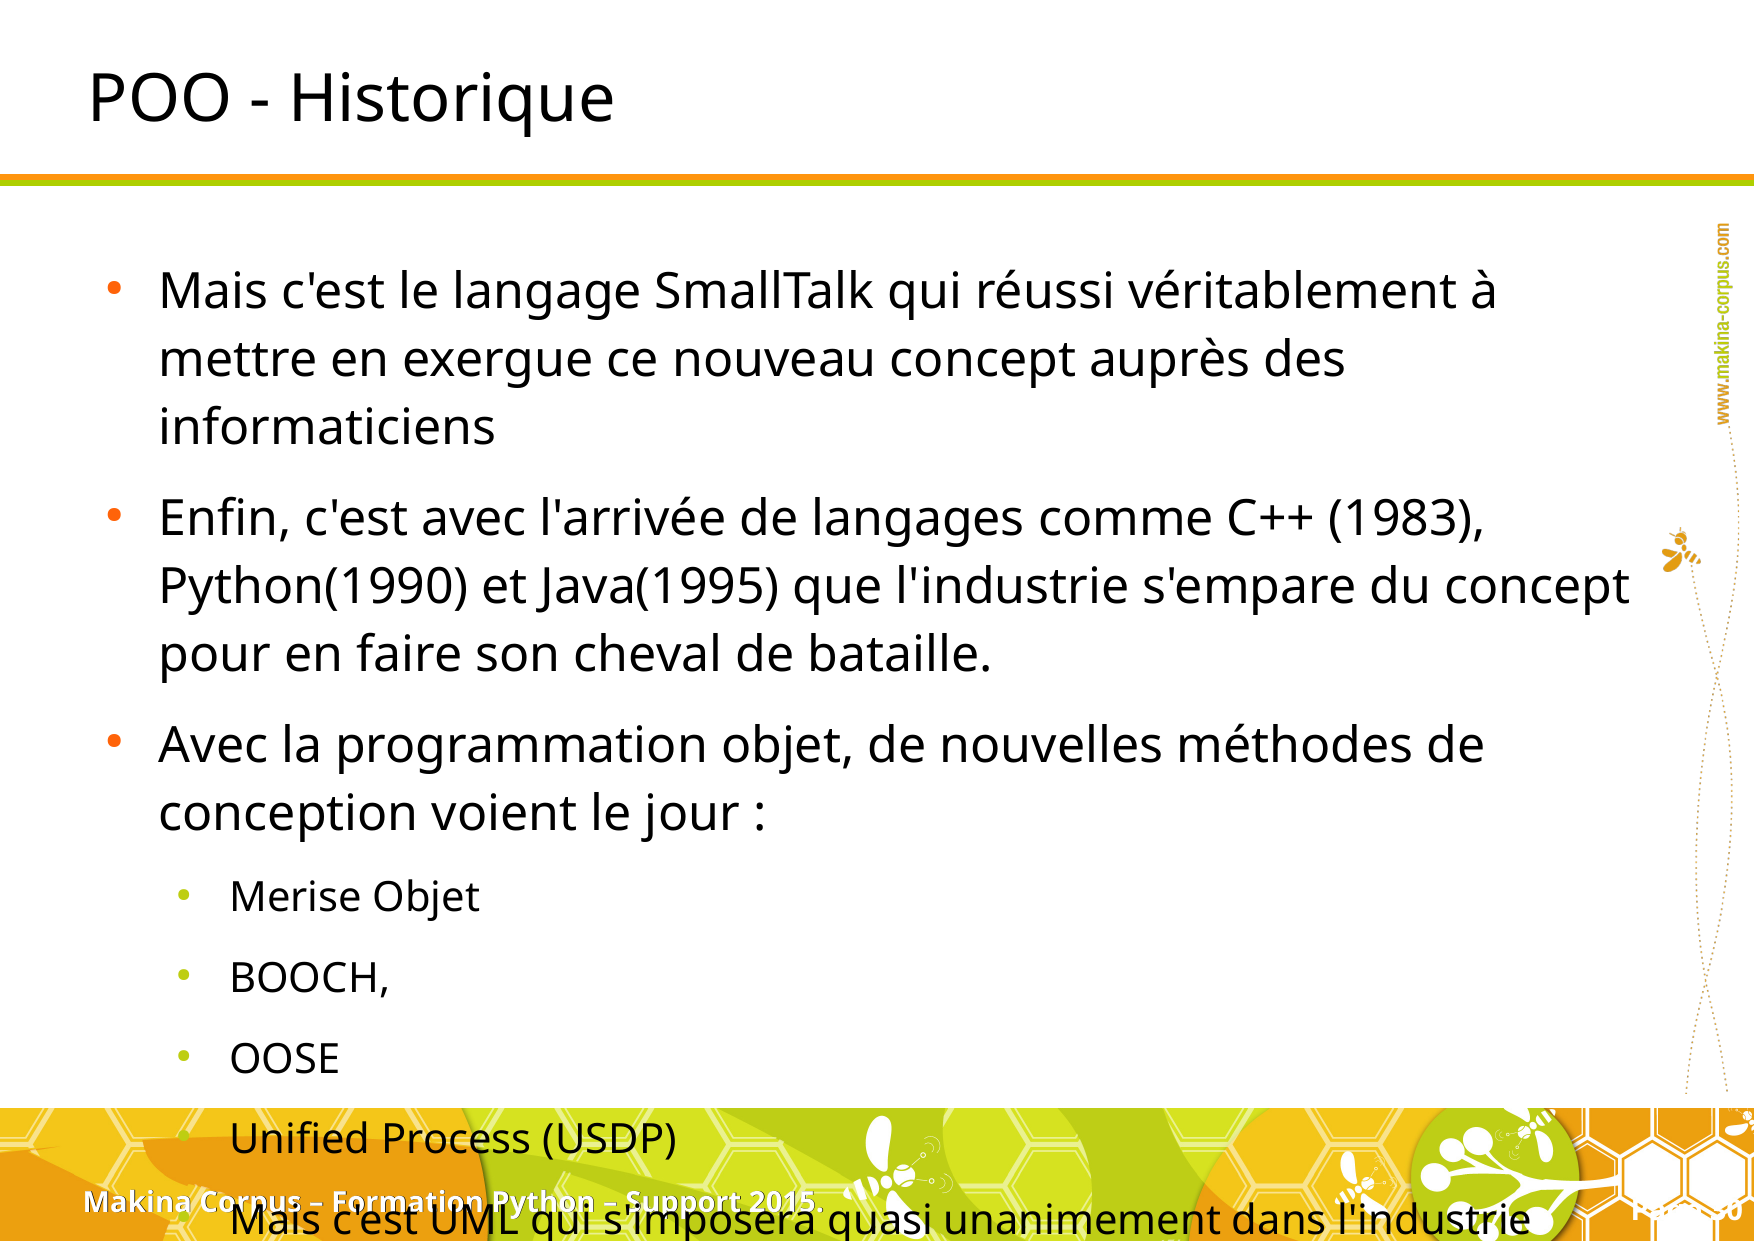

# POO - Historique
Mais c'est le langage SmallTalk qui réussi véritablement à mettre en exergue ce nouveau concept auprès des informaticiens
Enfin, c'est avec l'arrivée de langages comme C++ (1983), Python(1990) et Java(1995) que l'industrie s'empare du concept pour en faire son cheval de bataille.
Avec la programmation objet, de nouvelles méthodes de conception voient le jour :
Merise Objet
BOOCH,
OOSE
Unified Process (USDP)
Mais c'est UML qui s'imposera quasi unanimement dans l'industrie
https://fr.wikipedia.org/wiki/UML_%28informatique%29
tesg
30